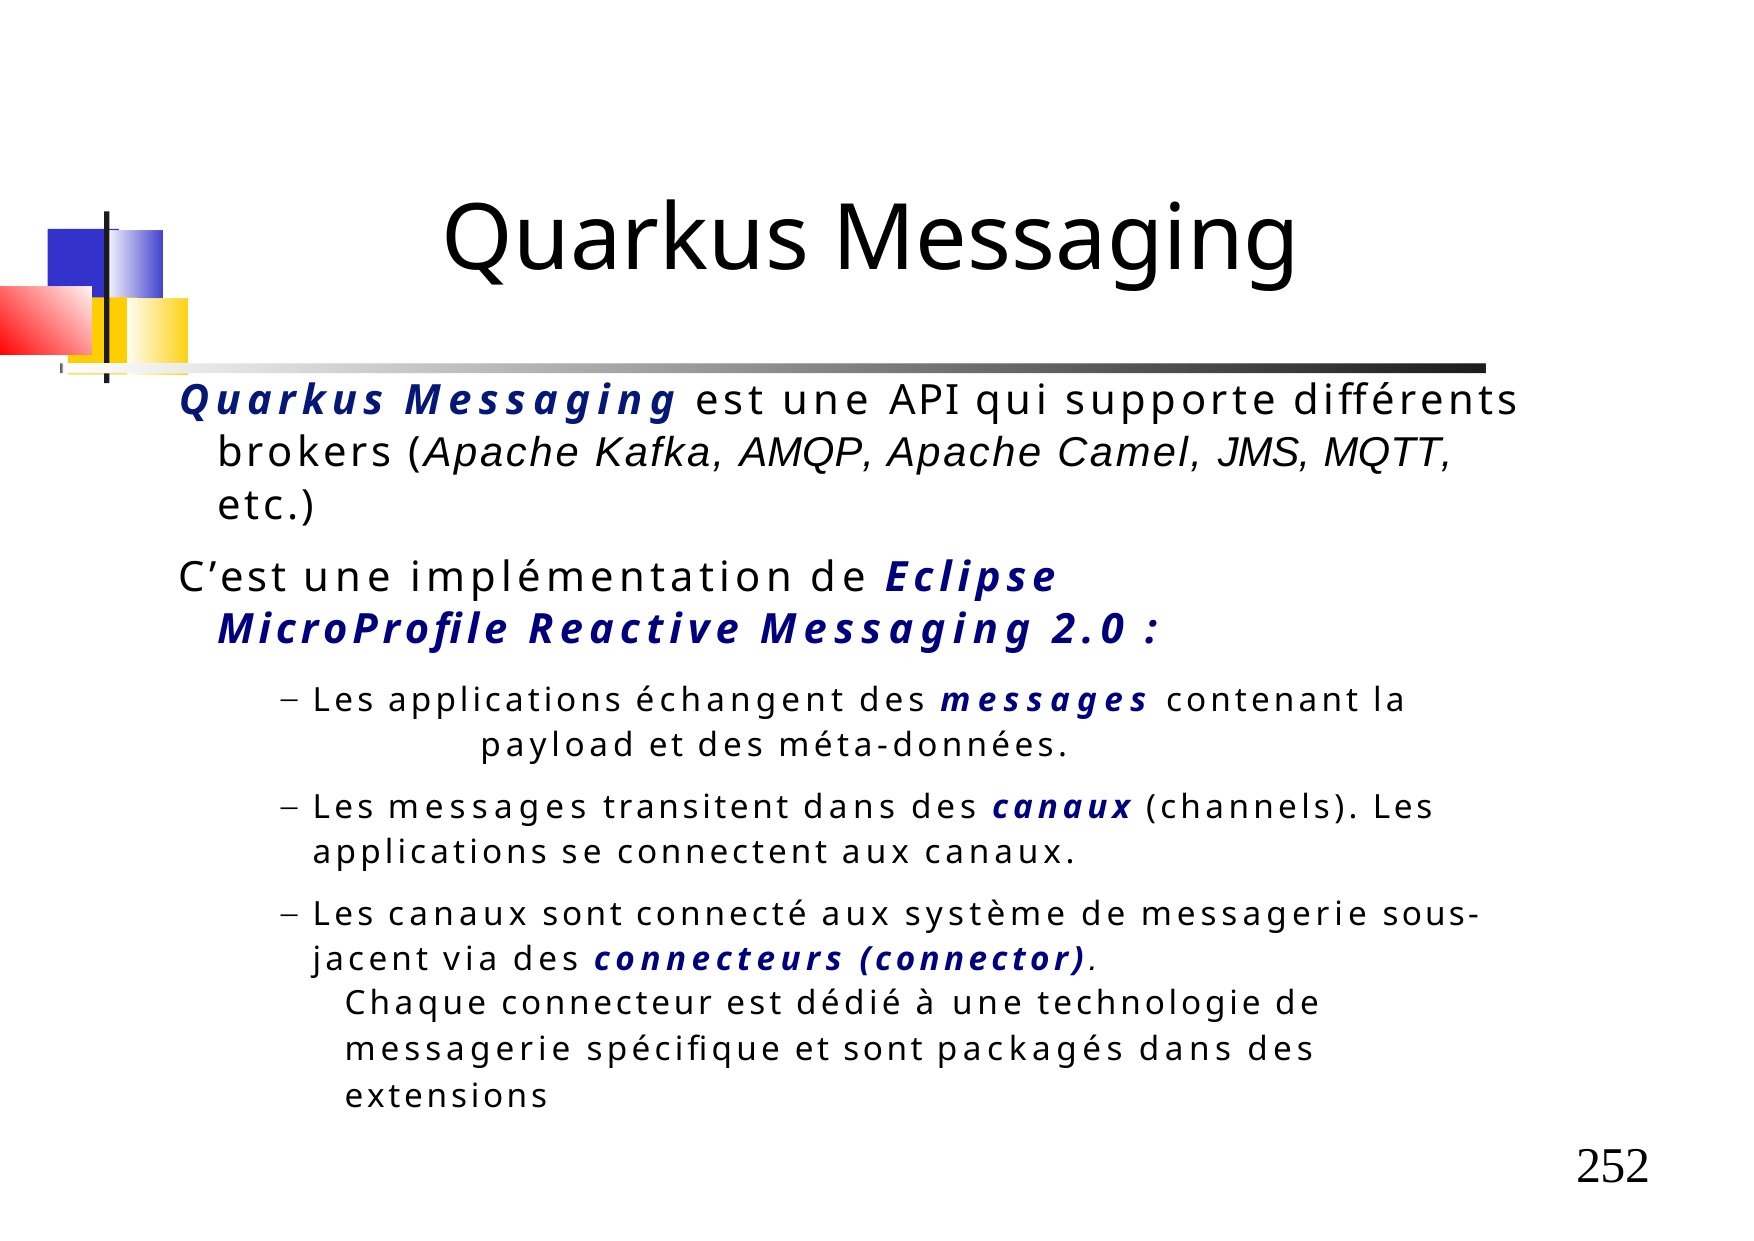

# Quarkus Messaging
Quarkus Messaging est une API qui supporte différents brokers (Apache Kafka, AMQP, Apache Camel, JMS, MQTT, etc.)
C’est une implémentation de Eclipse MicroProfile Reactive Messaging 2.0 :
Les applications échangent des messages contenant la 	payload et des méta-données.
Les messages transitent dans des canaux (channels). Les applications se connectent aux canaux.
Les canaux sont connecté aux système de messagerie sous-jacent via des connecteurs (connector).
Chaque connecteur est dédié à une technologie de
messagerie spécifique et sont packagés dans des extensions
252